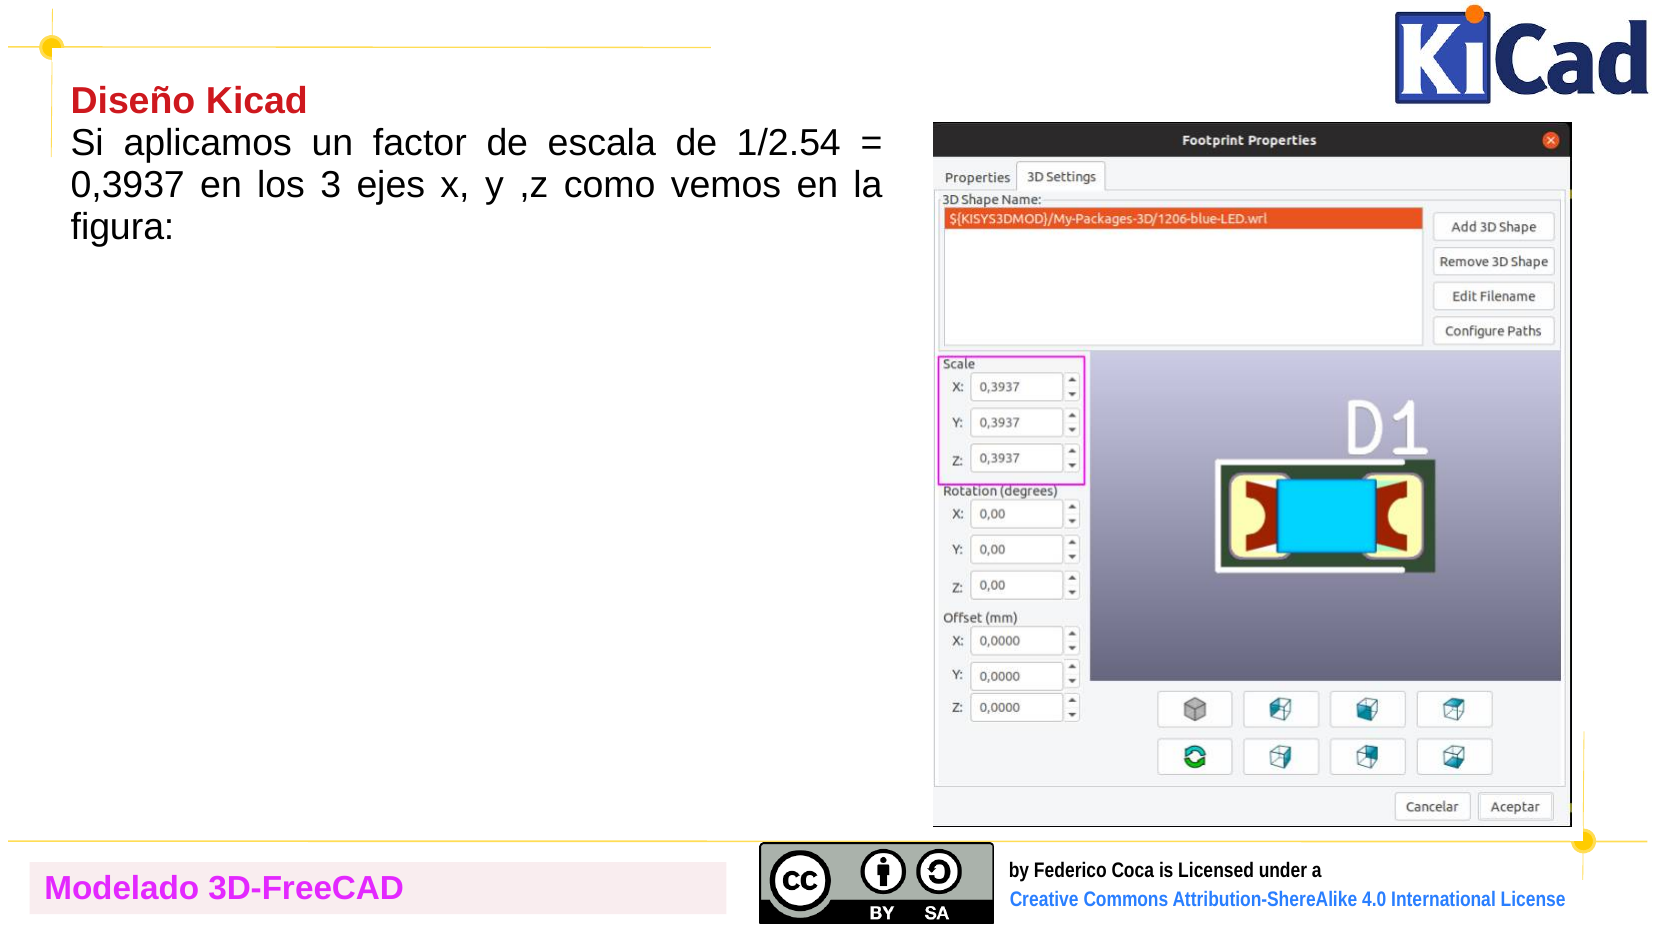

Diseño Kicad
Si aplicamos un factor de escala de 1/2.54 = 0,3937 en los 3 ejes x, y ,z como vemos en la figura:
Modelado 3D-FreeCAD